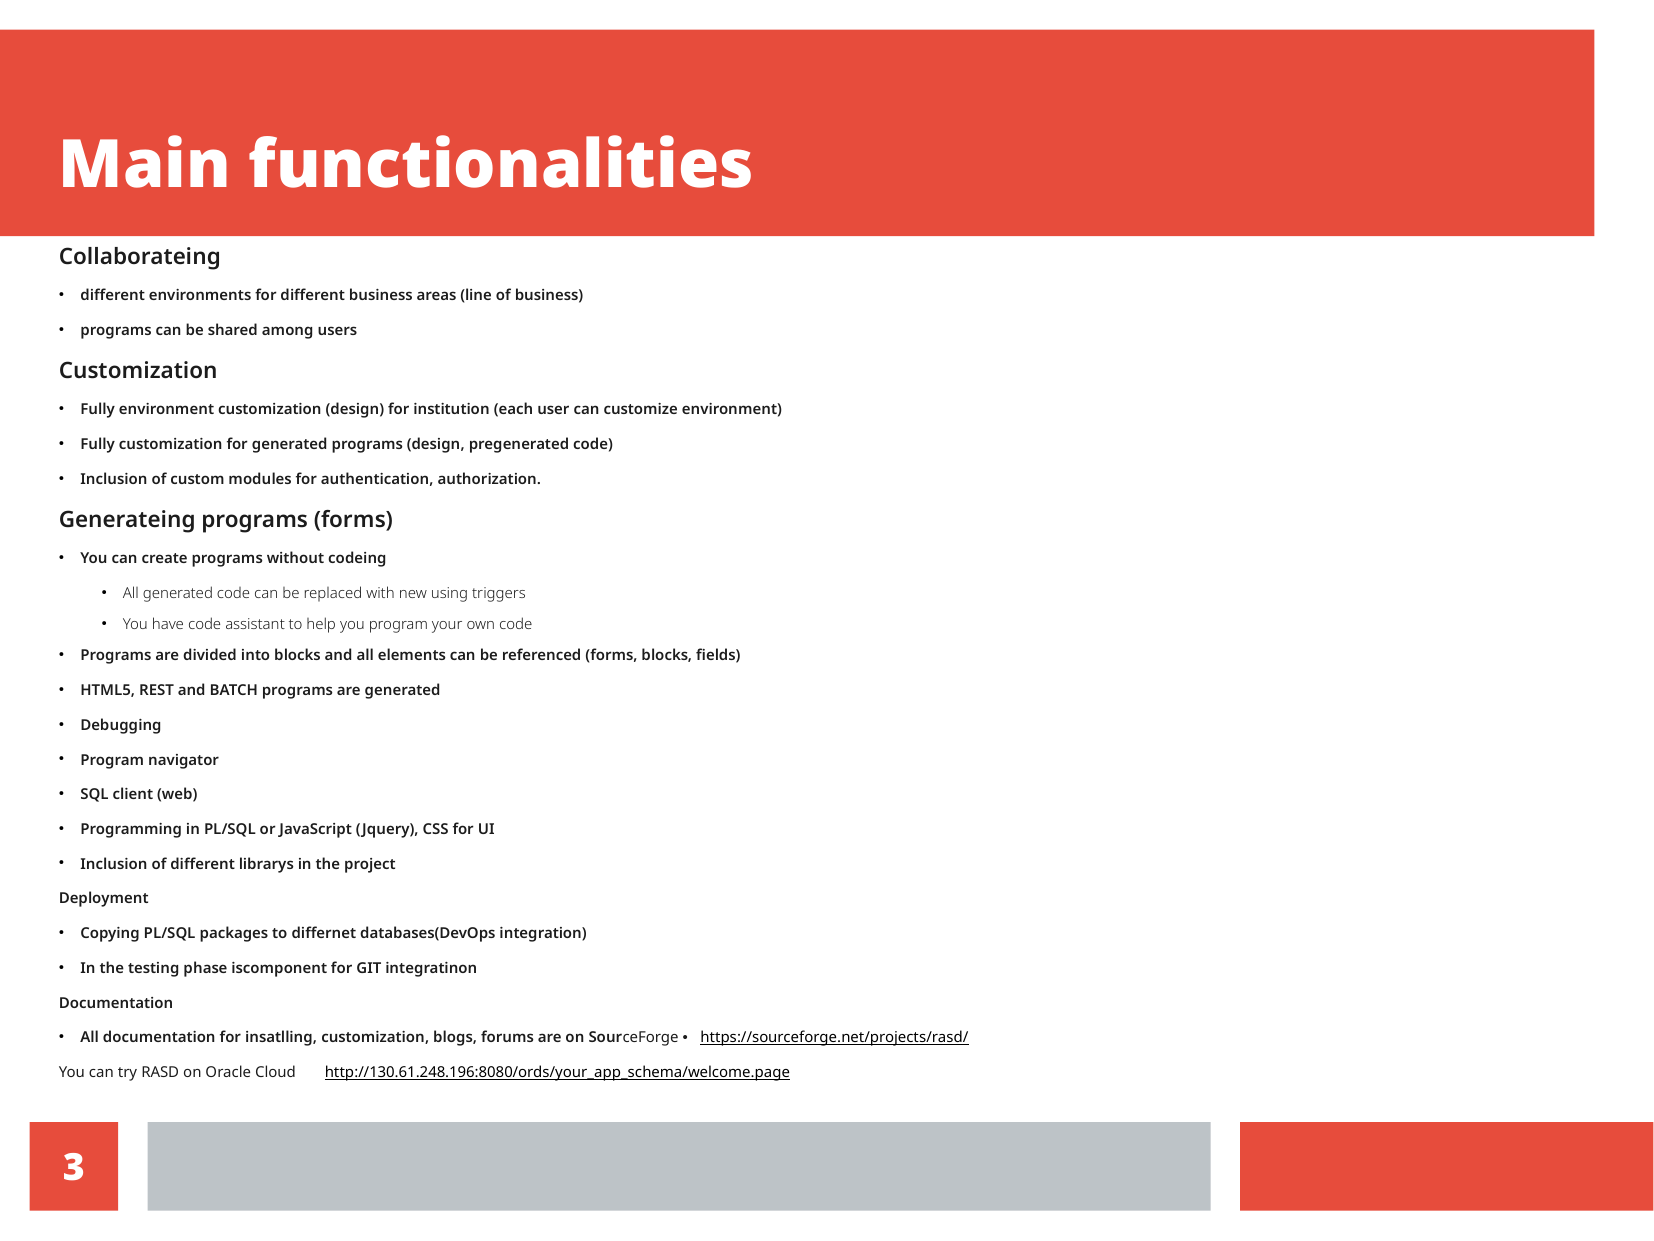

# Main functionalities
Collaborateing
different environments for different business areas (line of business)
programs can be shared among users
Customization
Fully environment customization (design) for institution (each user can customize environment)
Fully customization for generated programs (design, pregenerated code)
Inclusion of custom modules for authentication, authorization.
Generateing programs (forms)
You can create programs without codeing
All generated code can be replaced with new using triggers
You have code assistant to help you program your own code
Programs are divided into blocks and all elements can be referenced (forms, blocks, fields)
HTML5, REST and BATCH programs are generated
Debugging
Program navigator
SQL client (web)
Programming in PL/SQL or JavaScript (Jquery), CSS for UI
Inclusion of different librarys in the project
Deployment
Copying PL/SQL packages to differnet databases(DevOps integration)
In the testing phase iscomponent for GIT integratinon
Documentation
All documentation for insatlling, customization, blogs, forums are on SourceForge •	https://sourceforge.net/projects/rasd/
You can try RASD on Oracle Cloud	http://130.61.248.196:8080/ords/your_app_schema/welcome.page
3